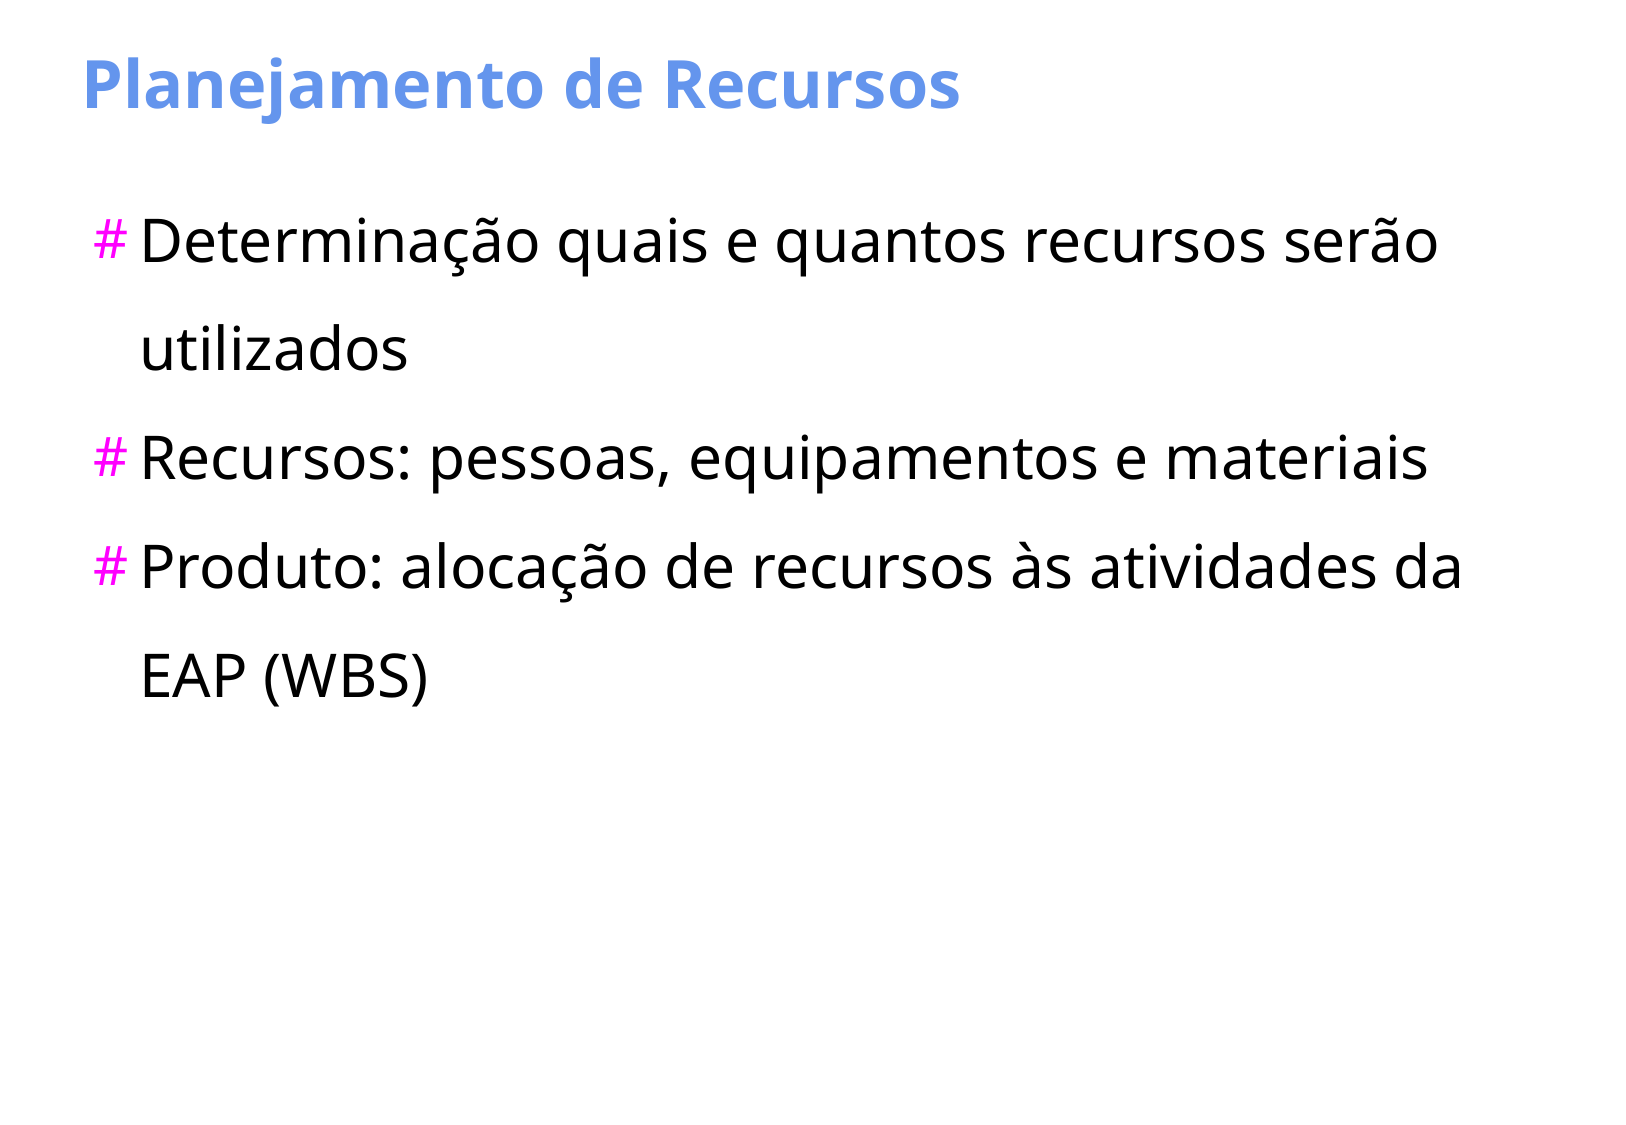

# Planejamento de Recursos
Determinação quais e quantos recursos serão utilizados
Recursos: pessoas, equipamentos e materiais
Produto: alocação de recursos às atividades da EAP (WBS)